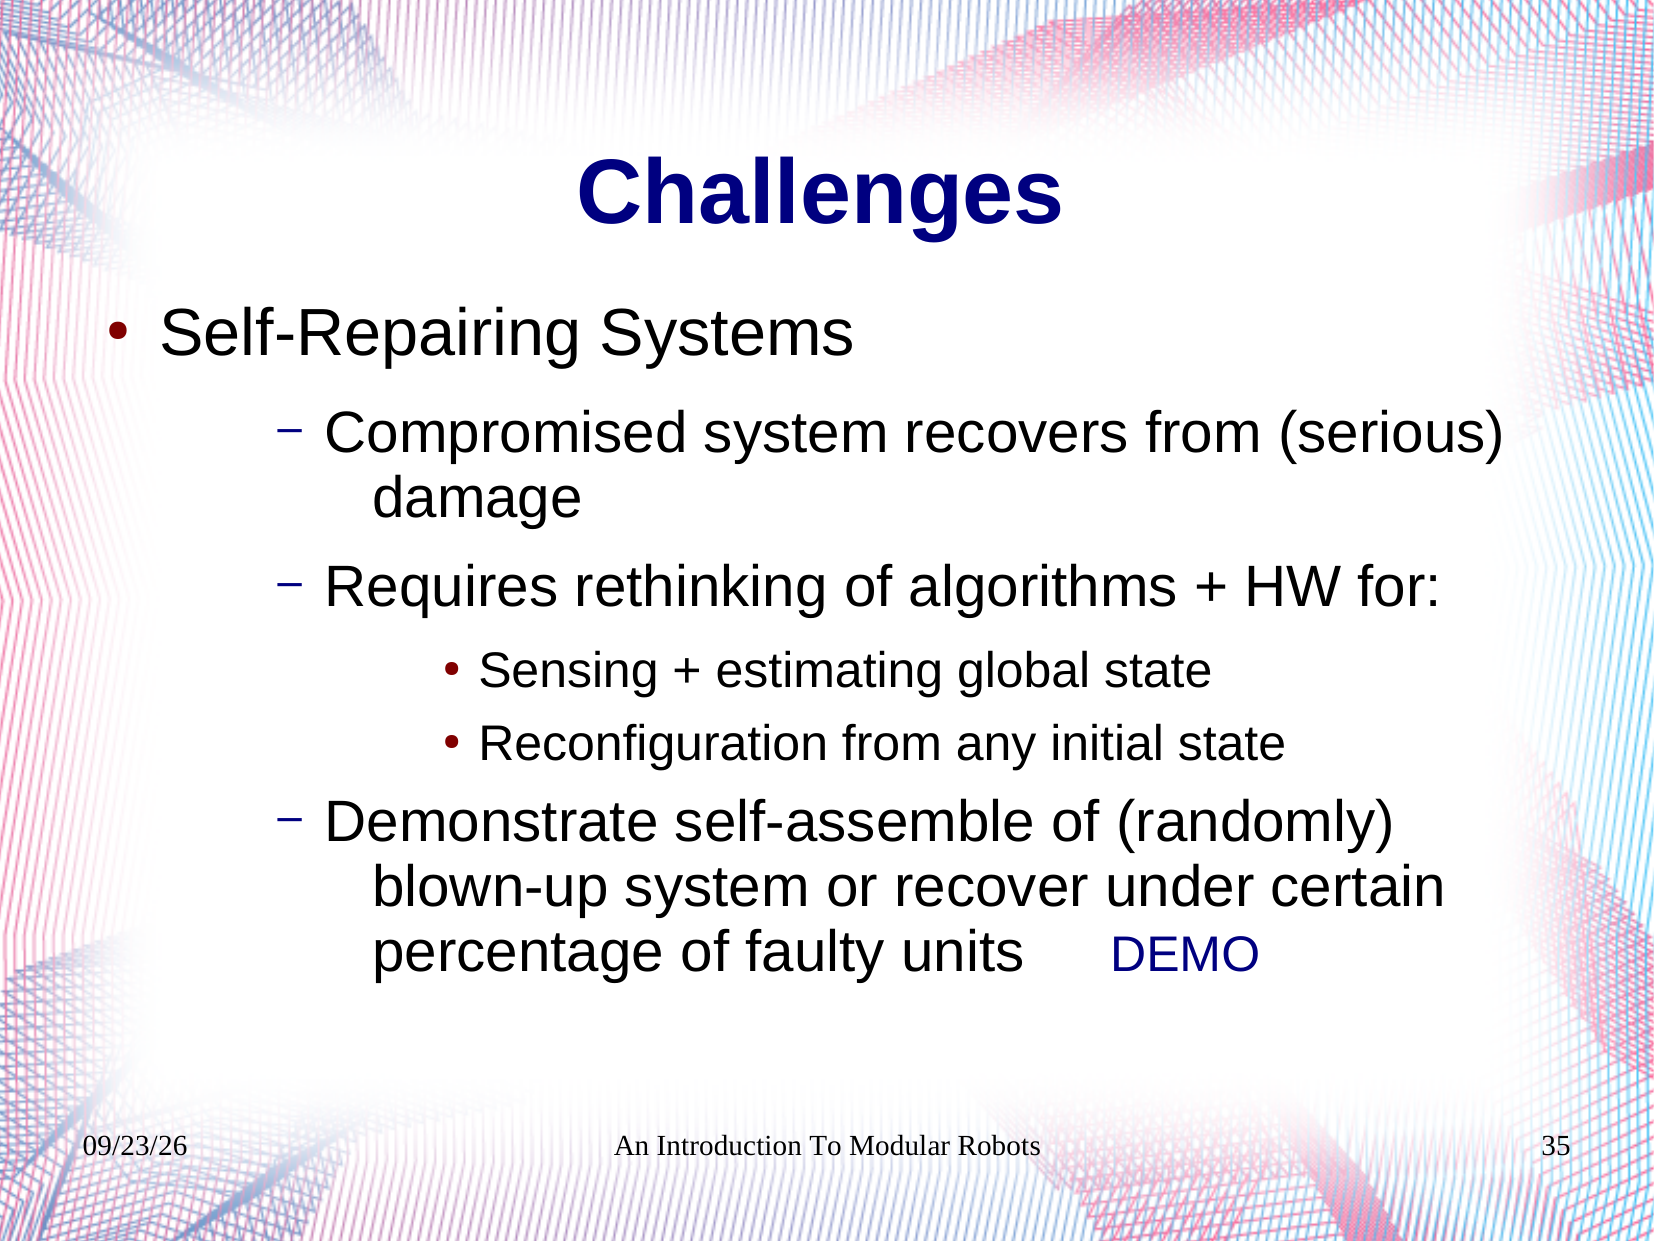

# Challenges
Self-Repairing Systems
Compromised system recovers from (serious) damage
Requires rethinking of algorithms + HW for:
Sensing + estimating global state
Reconfiguration from any initial state
Demonstrate self-assemble of (randomly) blown-up system or recover under certain percentage of faulty units		DEMO
An Introduction To Modular Robots
35